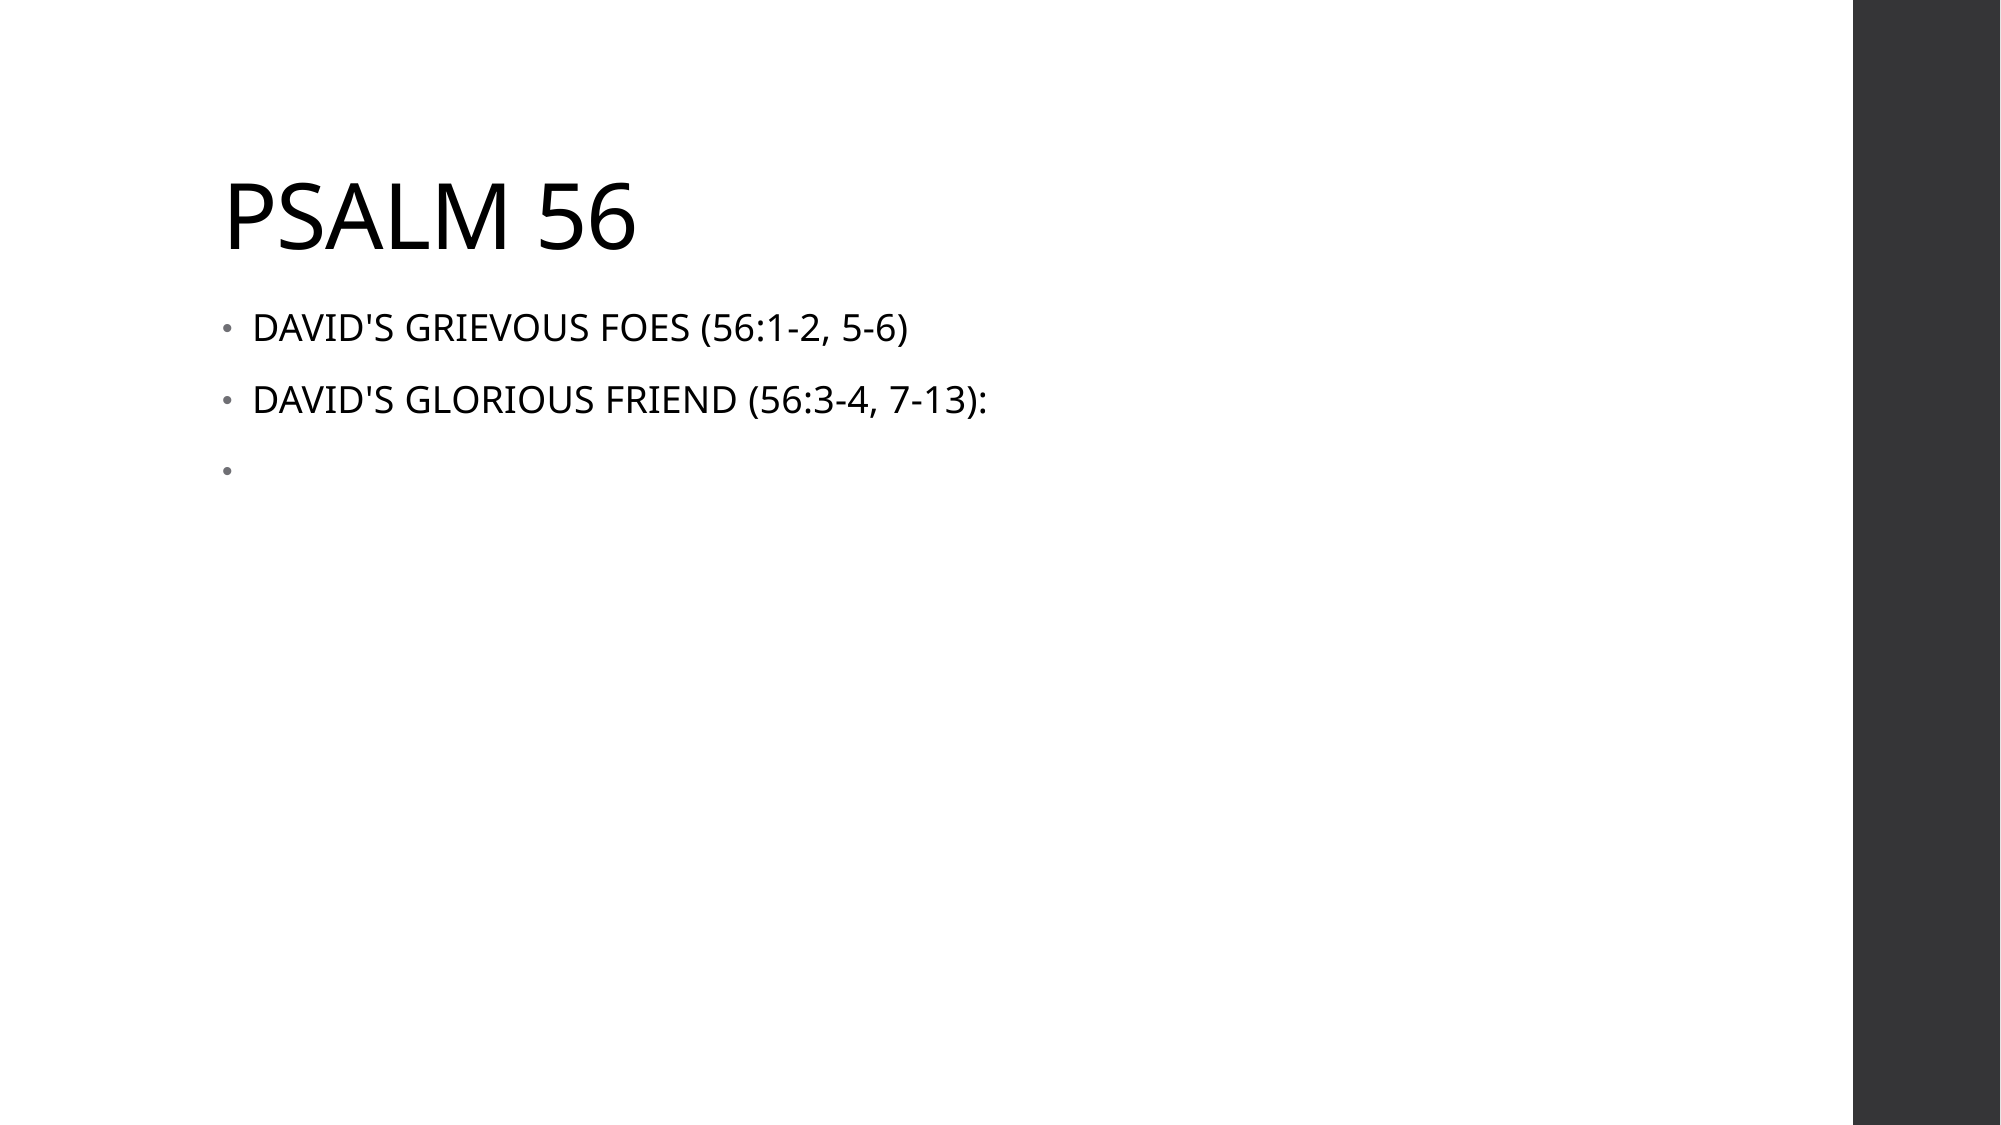

# PSALM 56
DAVID'S GRIEVOUS FOES (56:1-2, 5-6)
DAVID'S GLORIOUS FRIEND (56:3-4, 7-13):